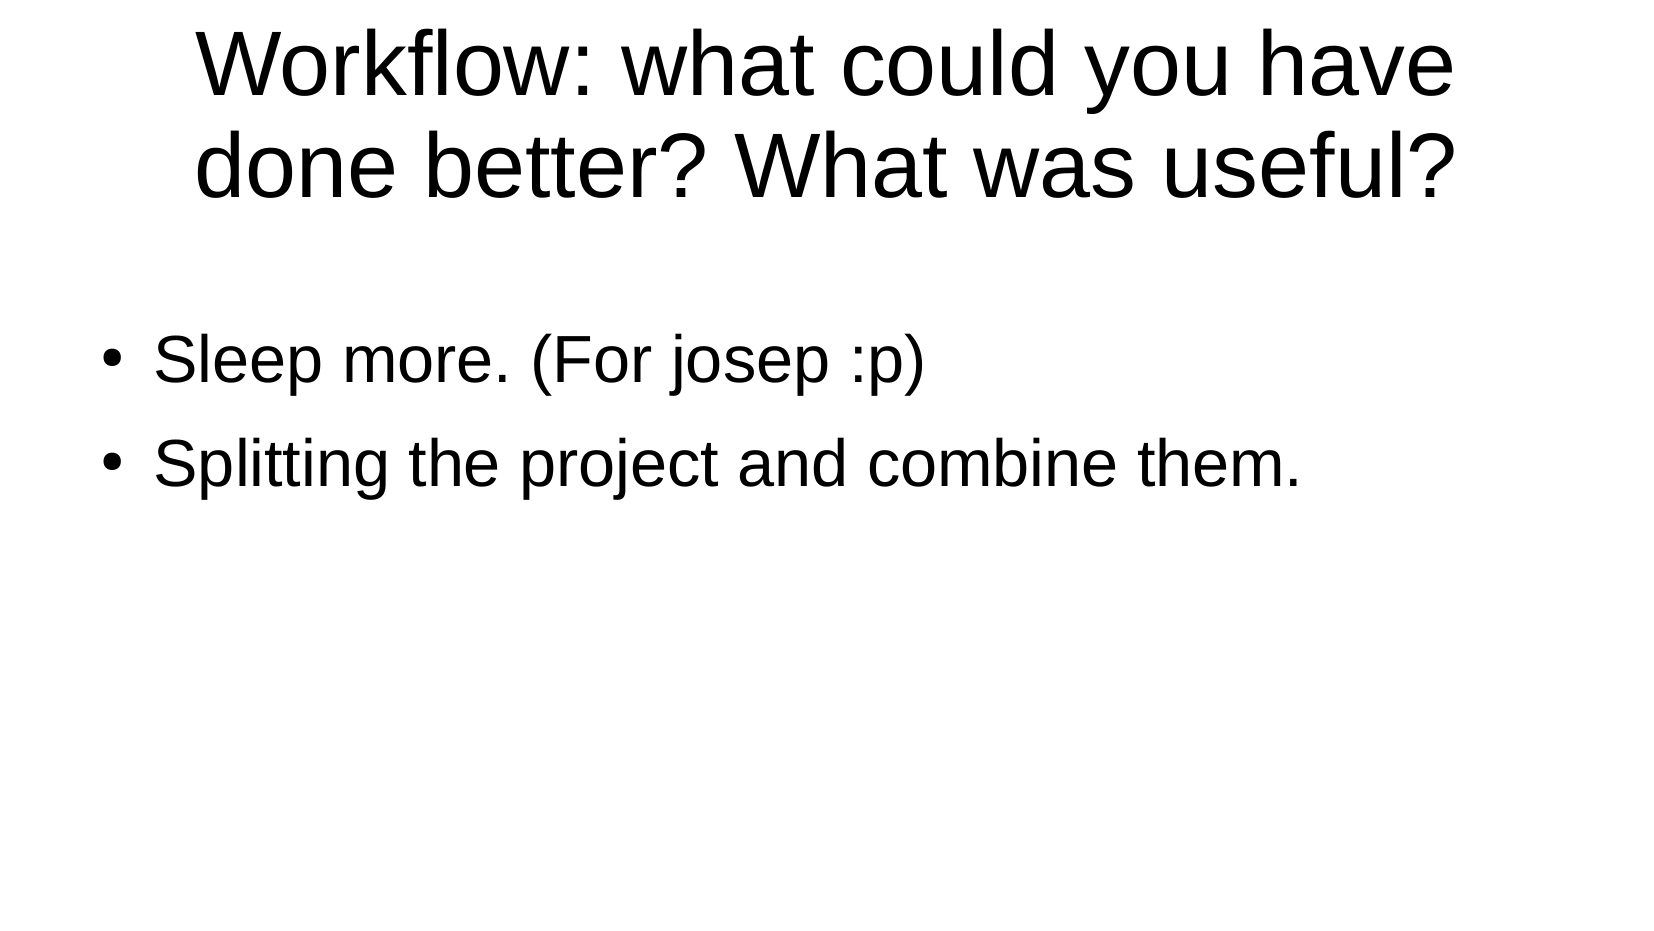

# Workflow: what could you have done better? What was useful?
Sleep more. (For josep :p)
Splitting the project and combine them.